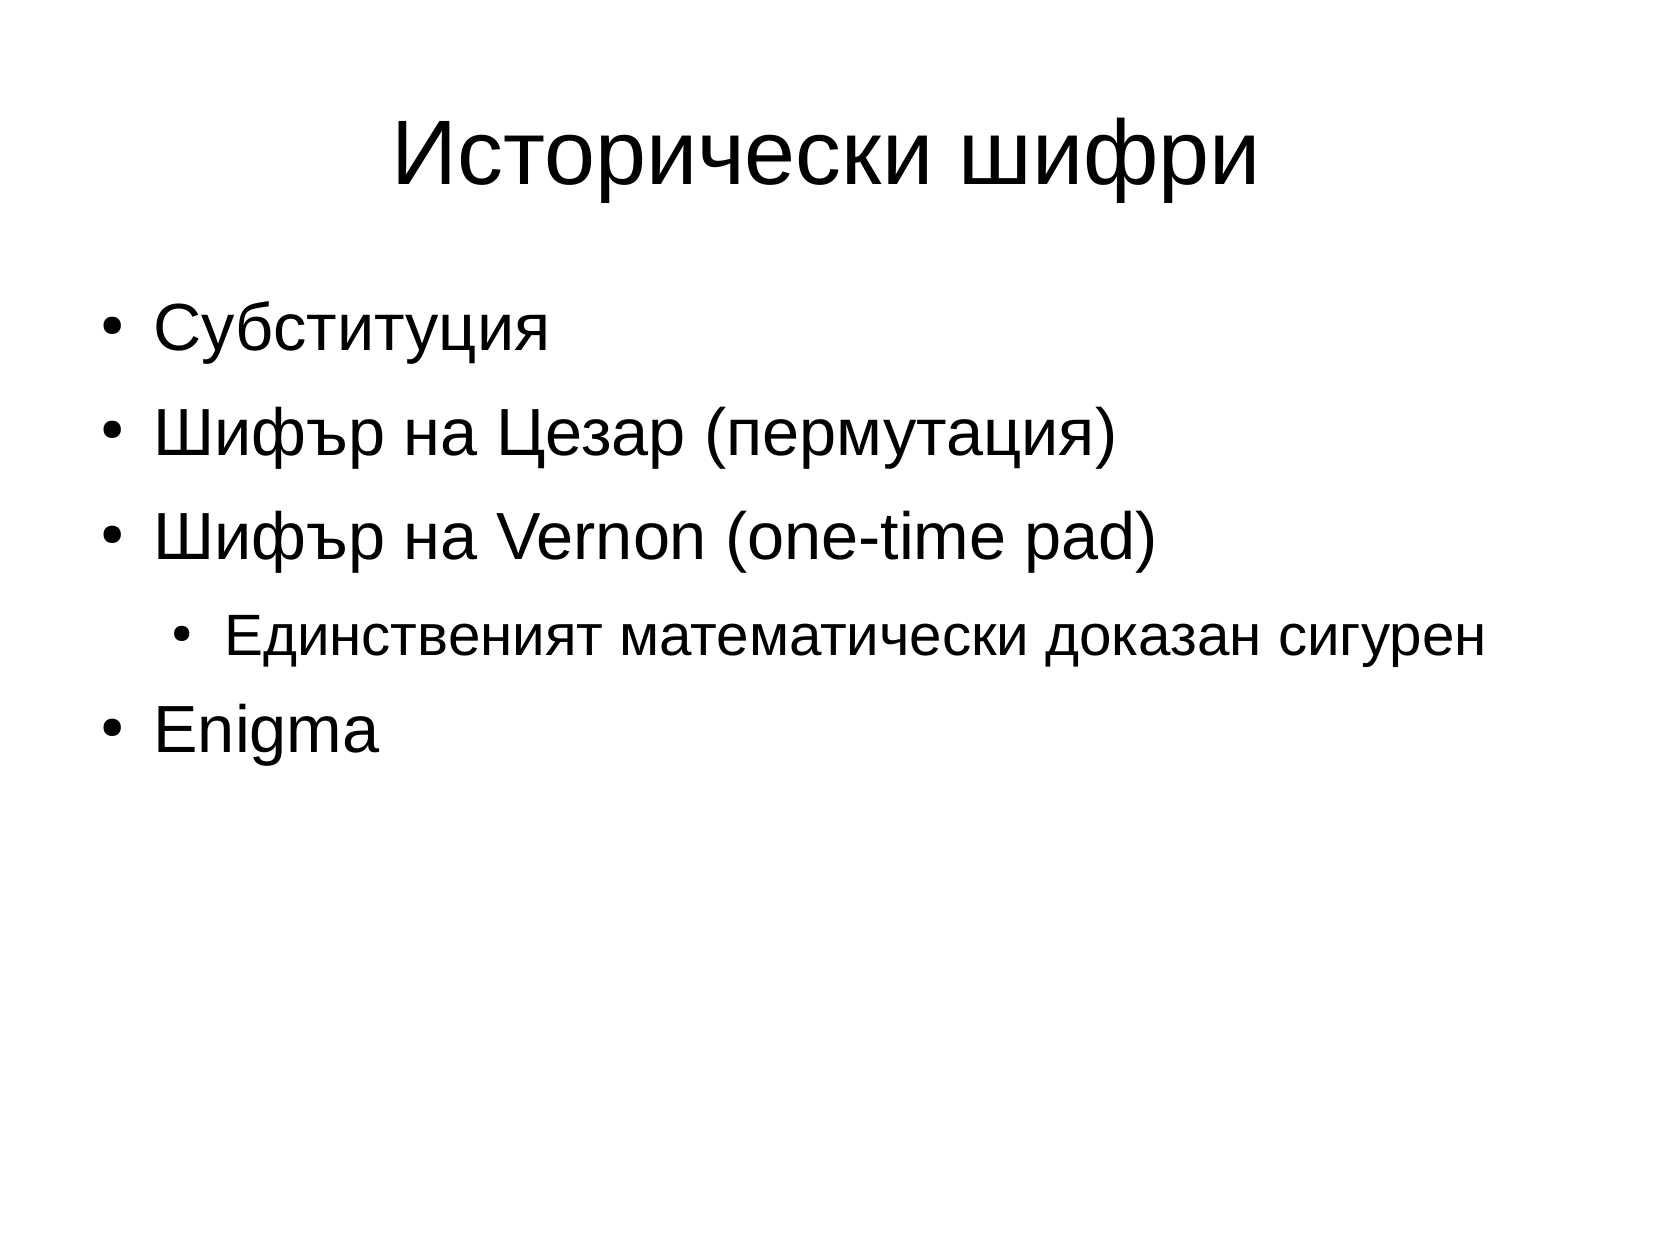

# Исторически шифри
Субституция
Шифър на Цезар (пермутация)
Шифър на Vernon (one-time pad)
Единственият математически доказан сигурен
Enigma